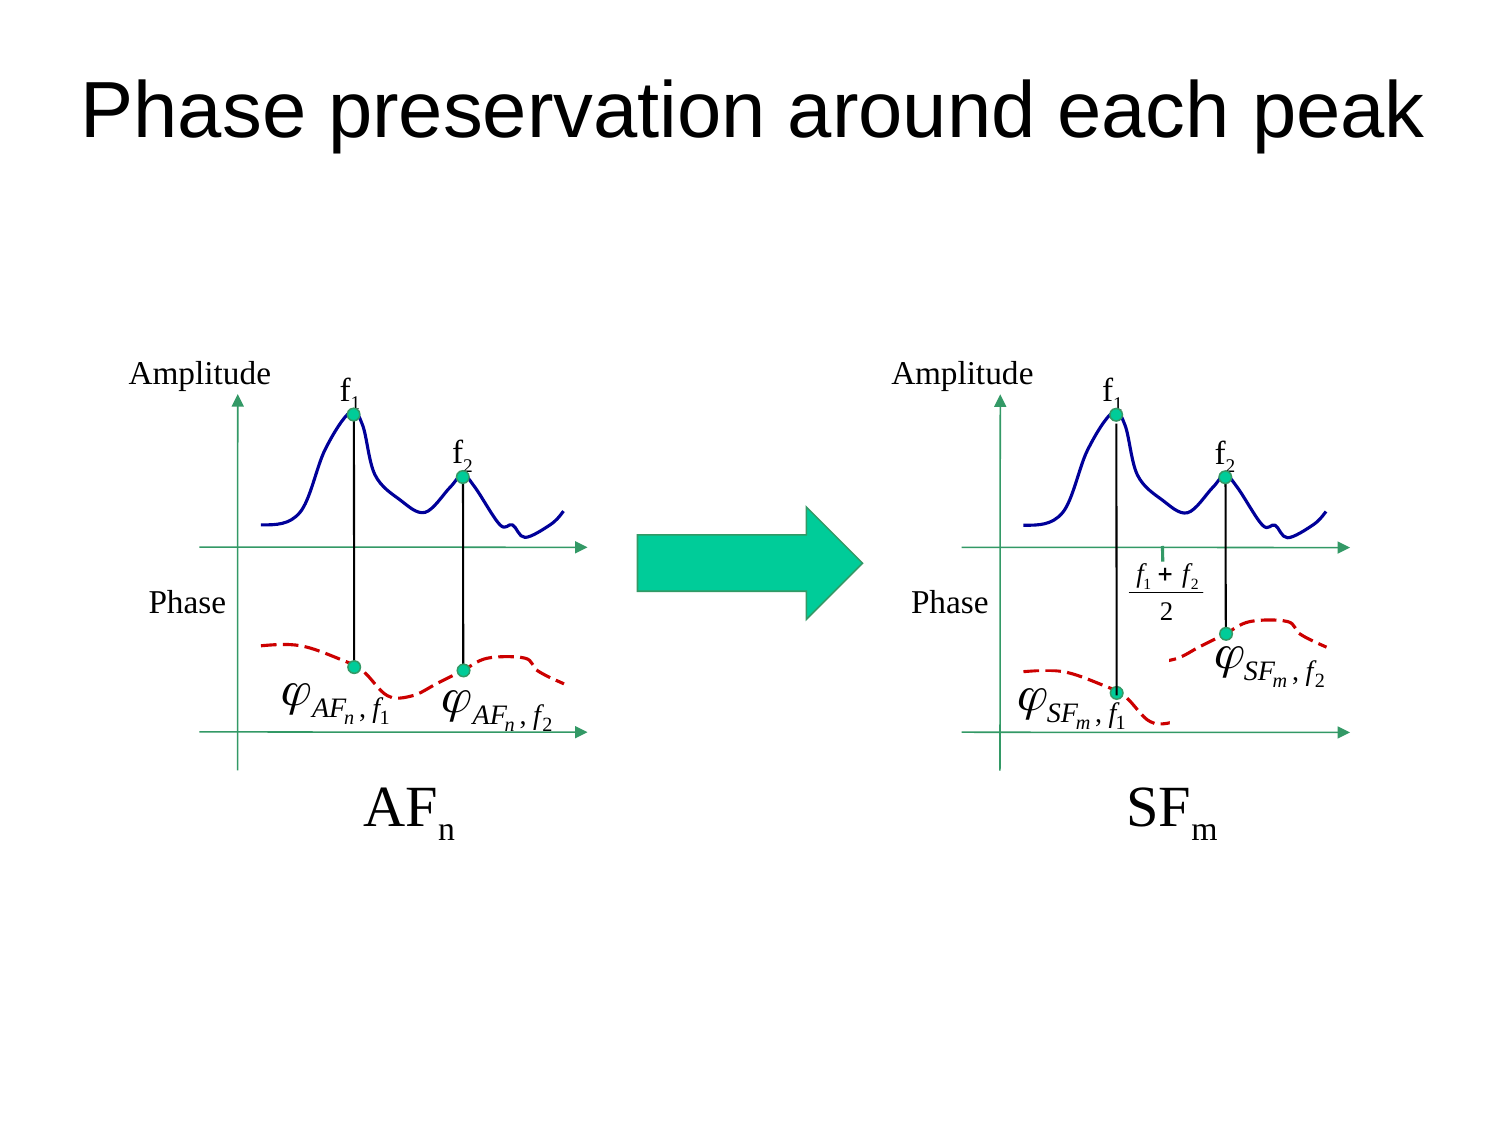

# Phase preservation around each peak
Amplitude
Amplitude
f1
f1
f2
f2
Phase
Phase
AFn
SFm